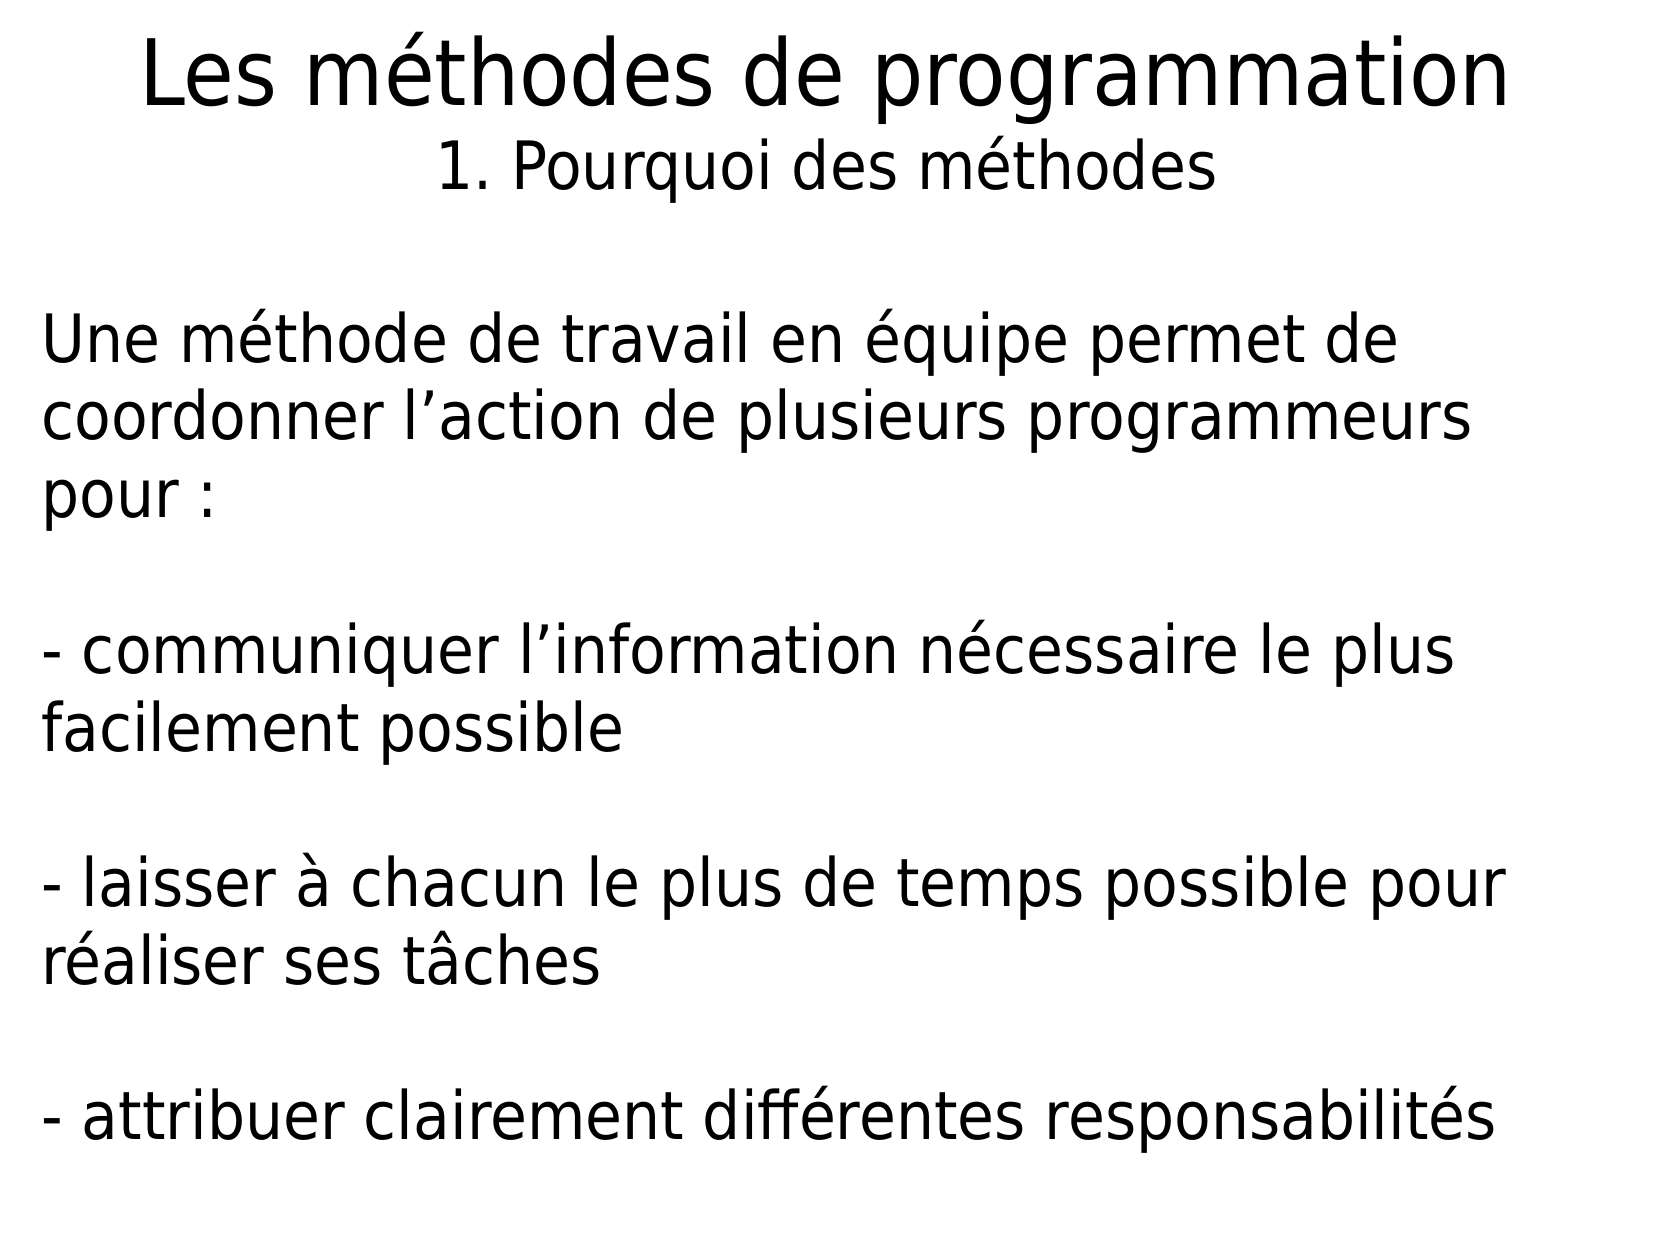

# Les méthodes de programmation 1. Pourquoi des méthodes
Une méthode de travail en équipe permet de coordonner l’action de plusieurs programmeurs pour :
- communiquer l’information nécessaire le plus facilement possible
- laisser à chacun le plus de temps possible pour réaliser ses tâches
- attribuer clairement différentes responsabilités